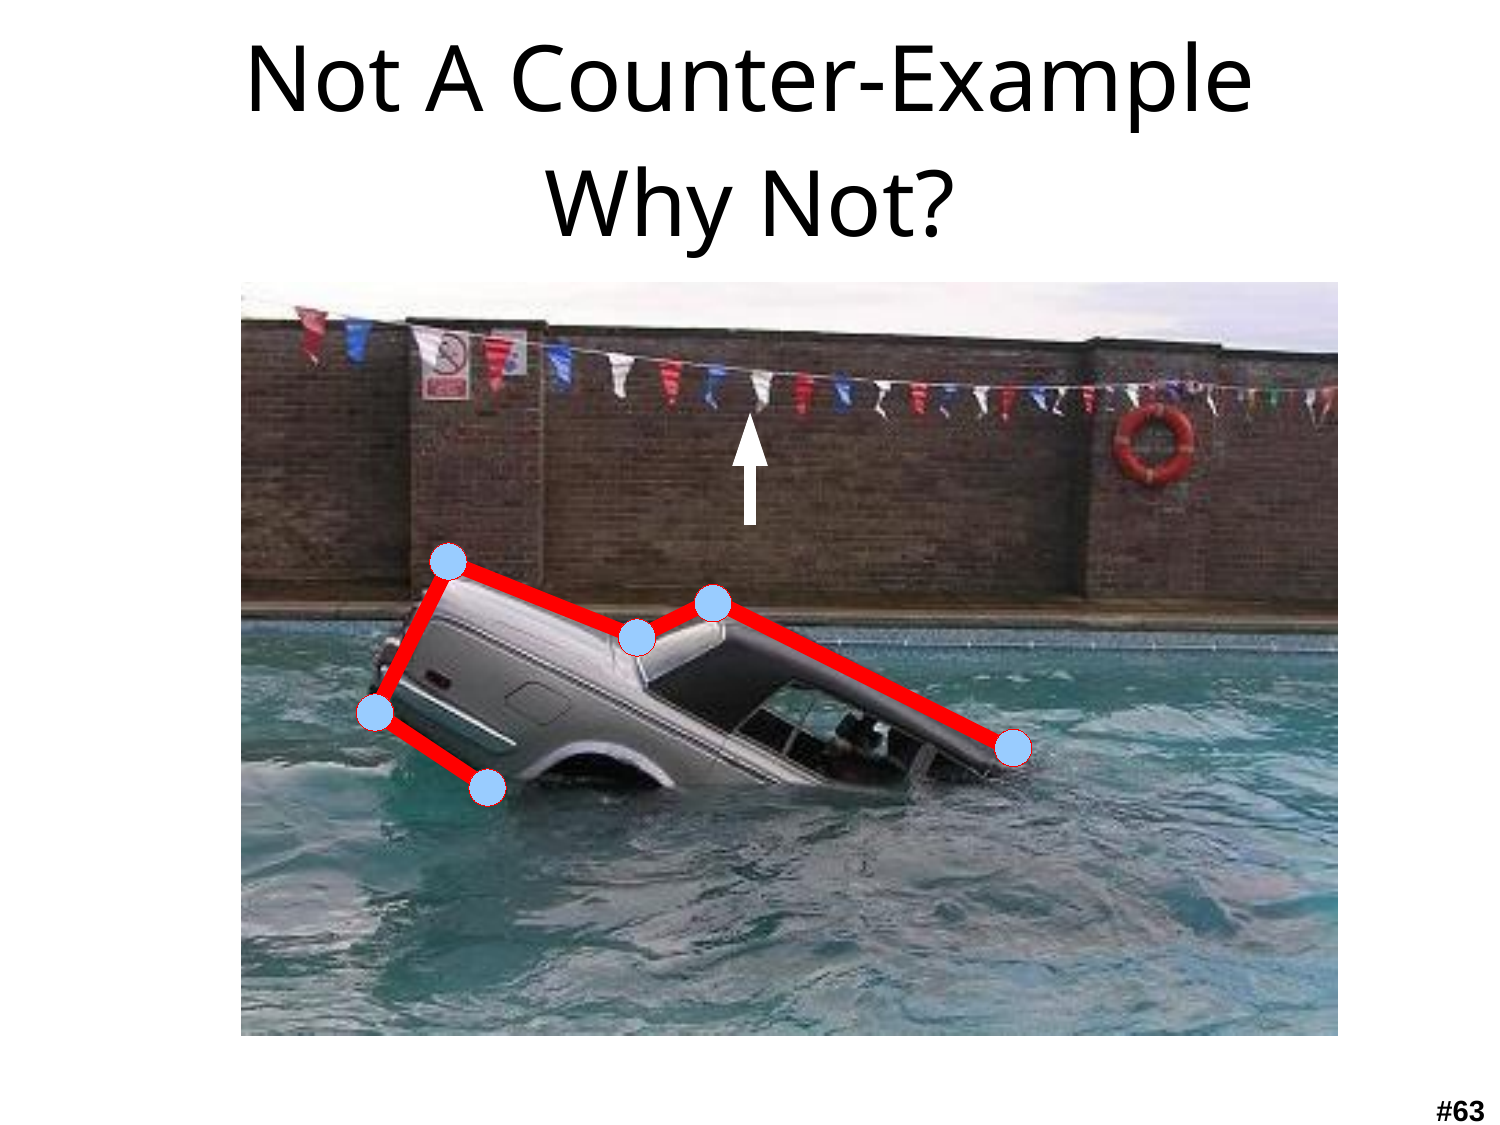

# Not A Counter-Example Why Not?
63